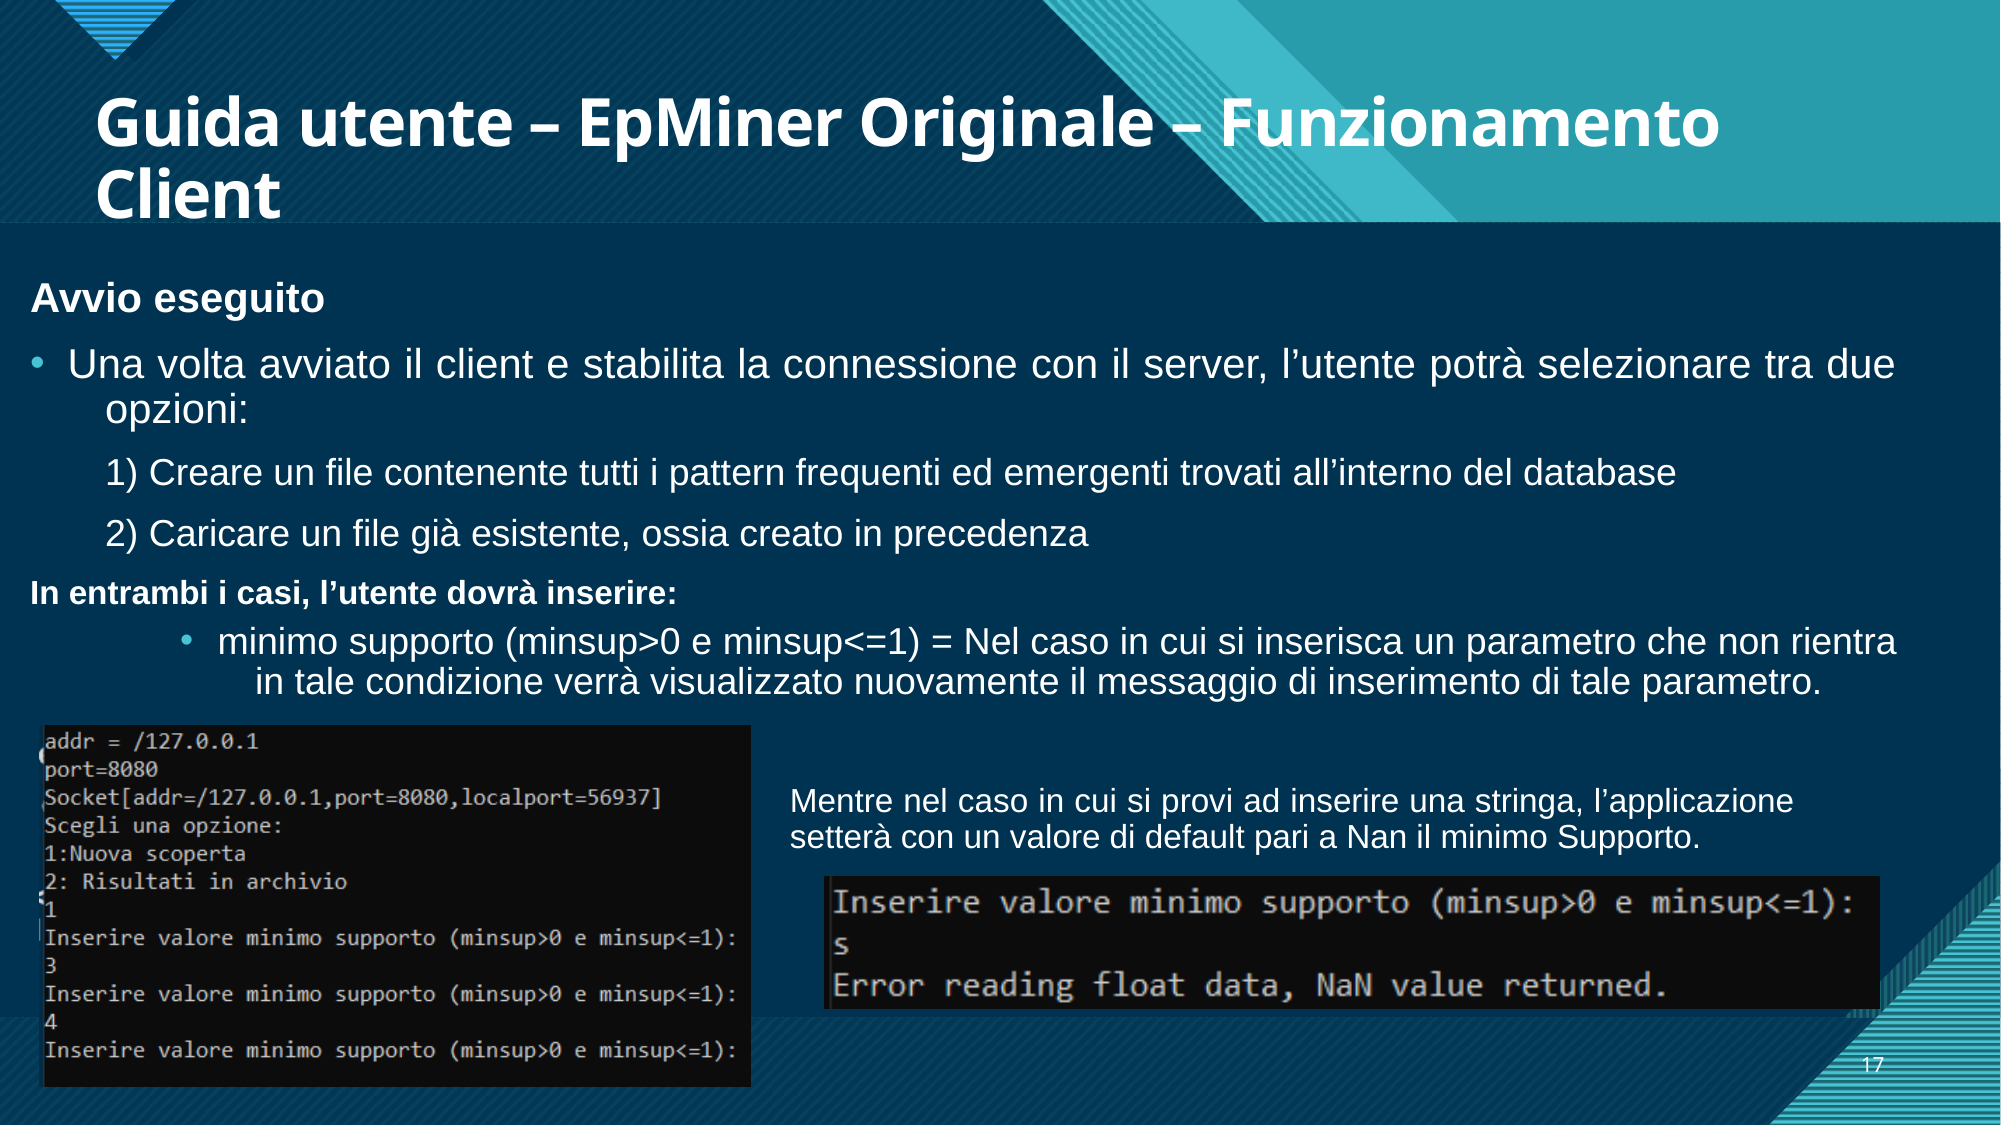

# Guida utente – EpMiner Originale – Funzionamento Client
Avvio eseguito
Una volta avviato il client e stabilita la connessione con il server, l’utente potrà selezionare tra due opzioni:
	1) Creare un file contenente tutti i pattern frequenti ed emergenti trovati all’interno del database
	2) Caricare un file già esistente, ossia creato in precedenza
In entrambi i casi, l’utente dovrà inserire:
minimo supporto (minsup>0 e minsup<=1) = Nel caso in cui si inserisca un parametro che non rientra in tale condizione verrà visualizzato nuovamente il messaggio di inserimento di tale parametro.
Mentre nel caso in cui si provi ad inserire una stringa, l’applicazione setterà con un valore di default pari a Nan il minimo Supporto.